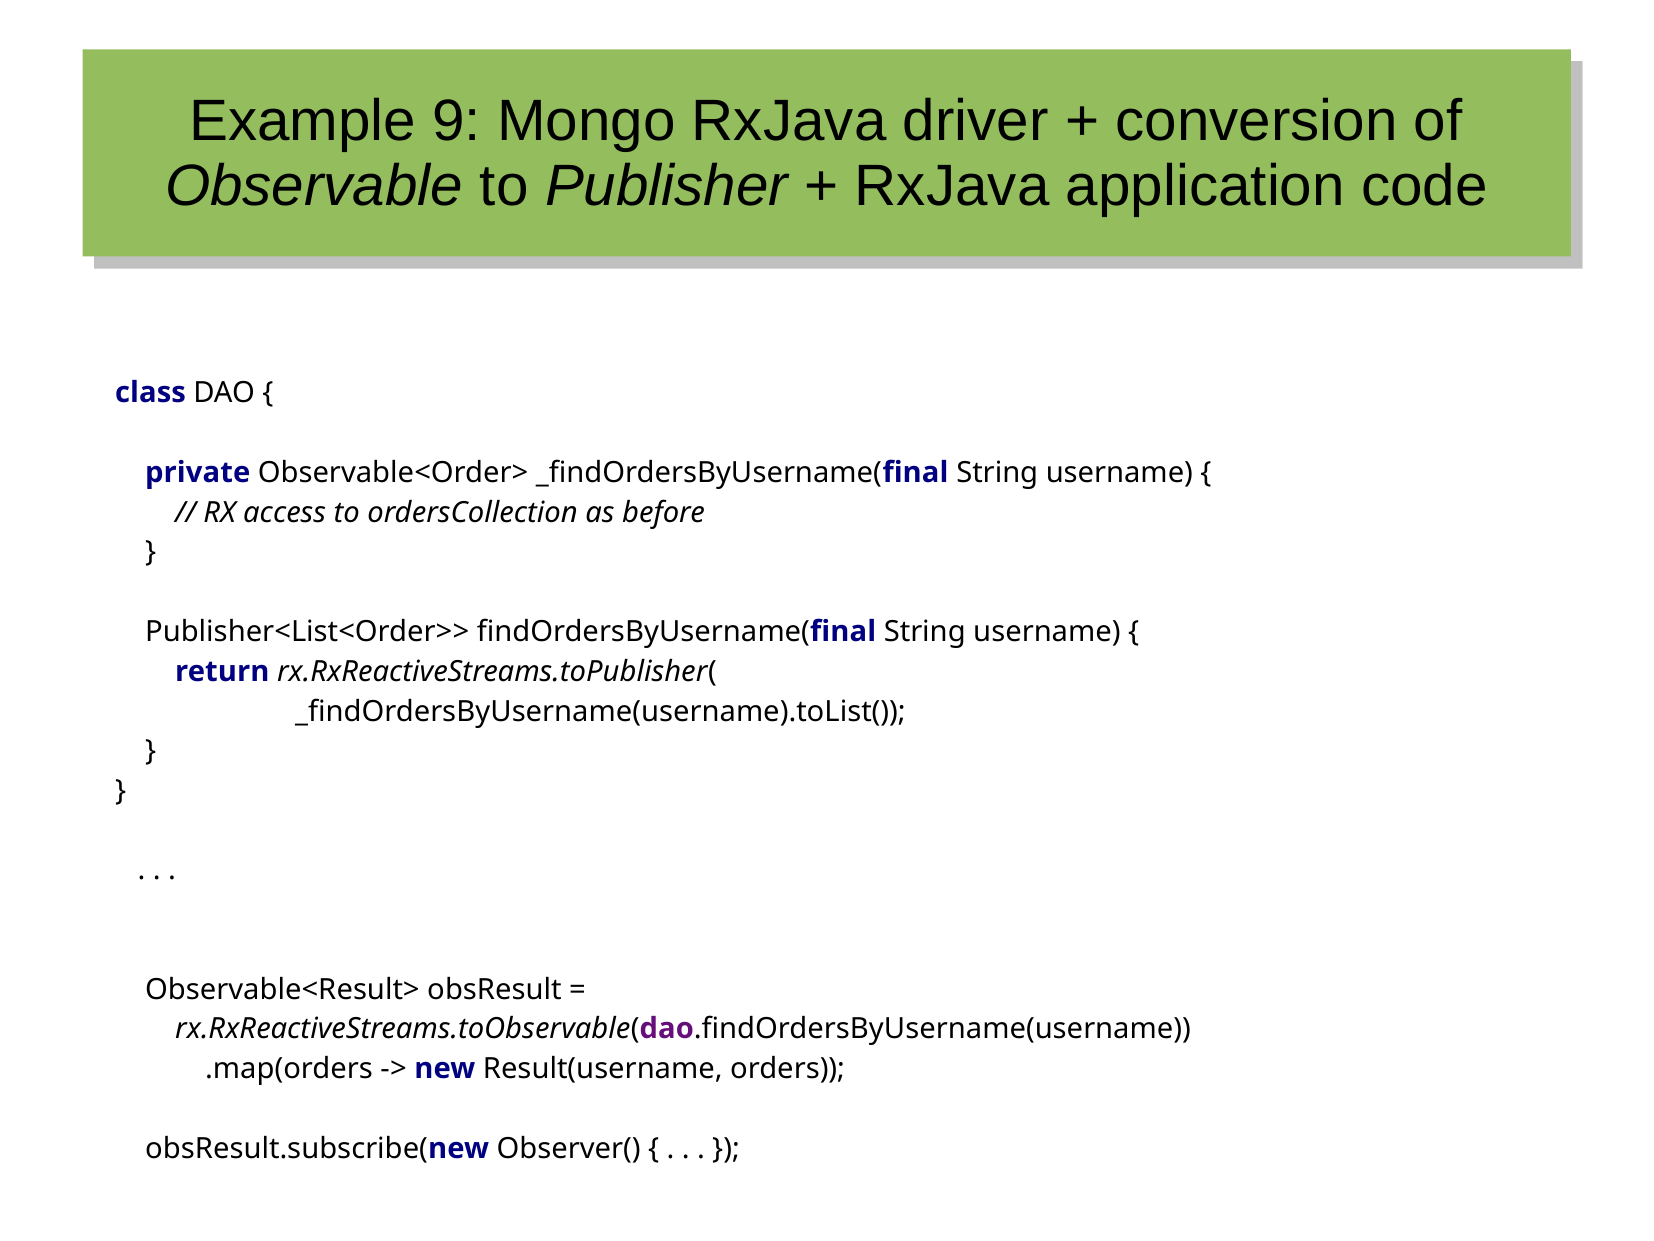

# Example 9: Mongo RxJava driver + conversion of Observable to Publisher + RxJava application code
class DAO {
 private Observable<Order> _findOrdersByUsername(final String username) {
 // RX access to ordersCollection as before
 }
 Publisher<List<Order>> findOrdersByUsername(final String username) {
 return rx.RxReactiveStreams.toPublisher(
 _findOrdersByUsername(username).toList());
 }
}
 . . .
 Observable<Result> obsResult =
 rx.RxReactiveStreams.toObservable(dao.findOrdersByUsername(username))
 .map(orders -> new Result(username, orders));
 obsResult.subscribe(new Observer() { . . . });